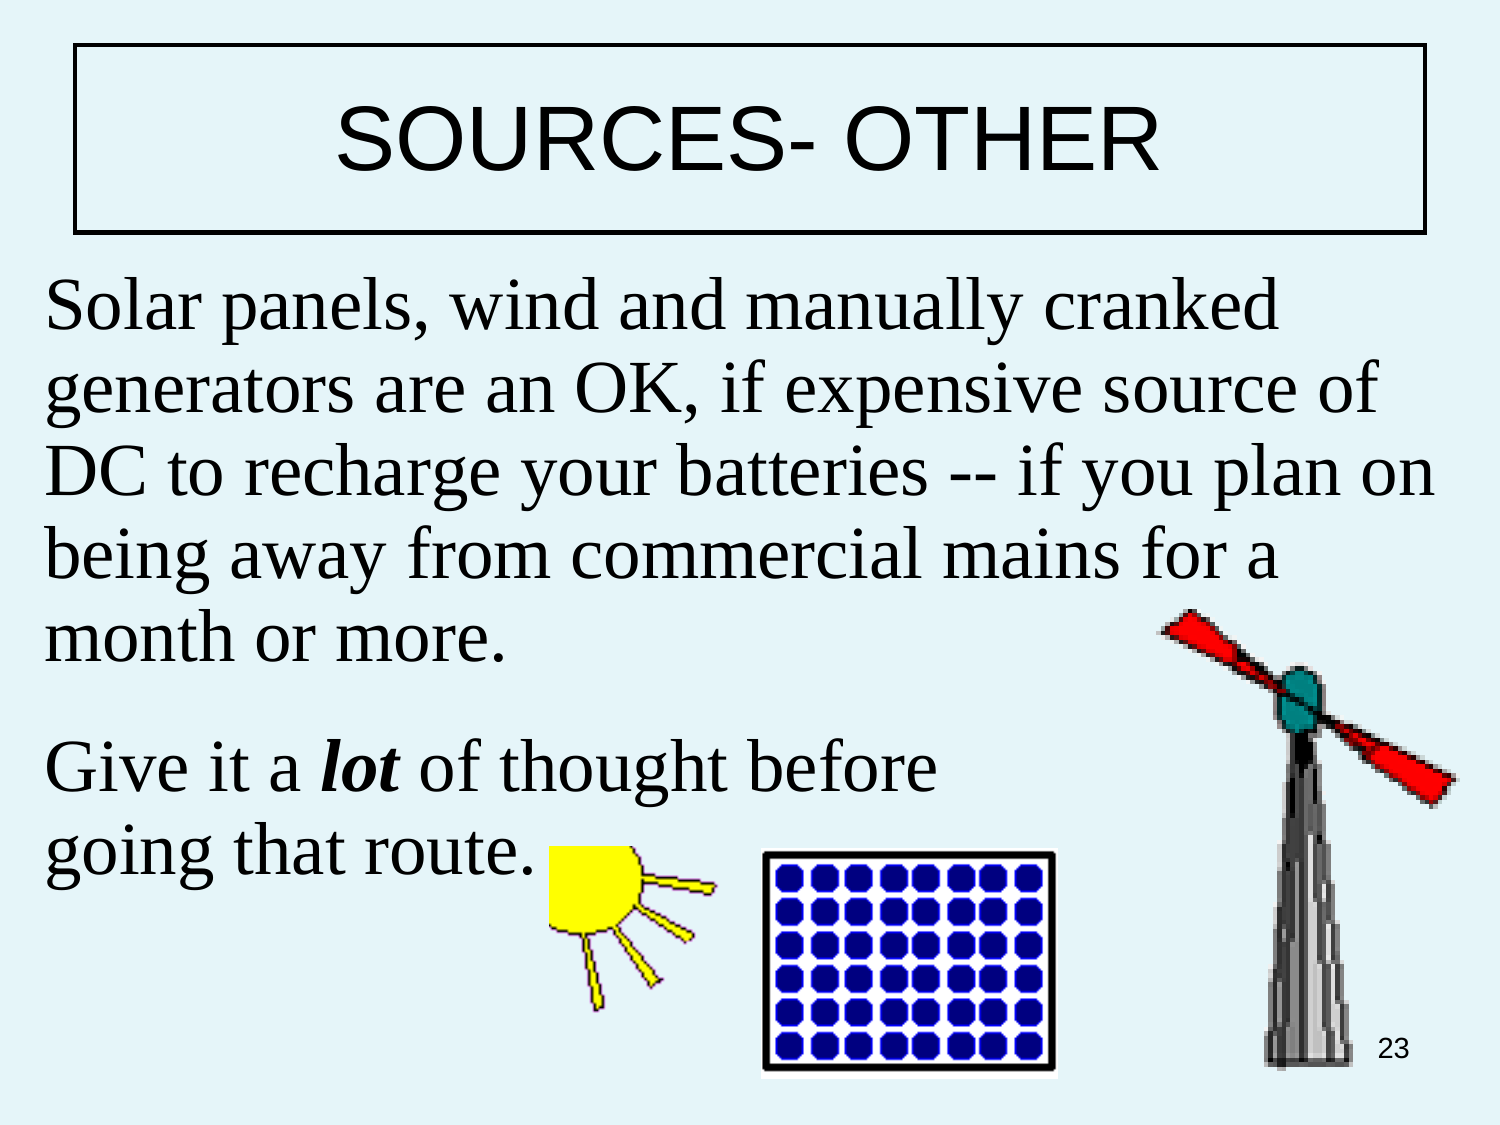

# SOURCES- OTHER
Solar panels, wind and manually cranked generators are an OK, if expensive source of DC to recharge your batteries -- if you plan on being away from commercial mains for a month or more.
Give it a lot of thought before
going that route.
23